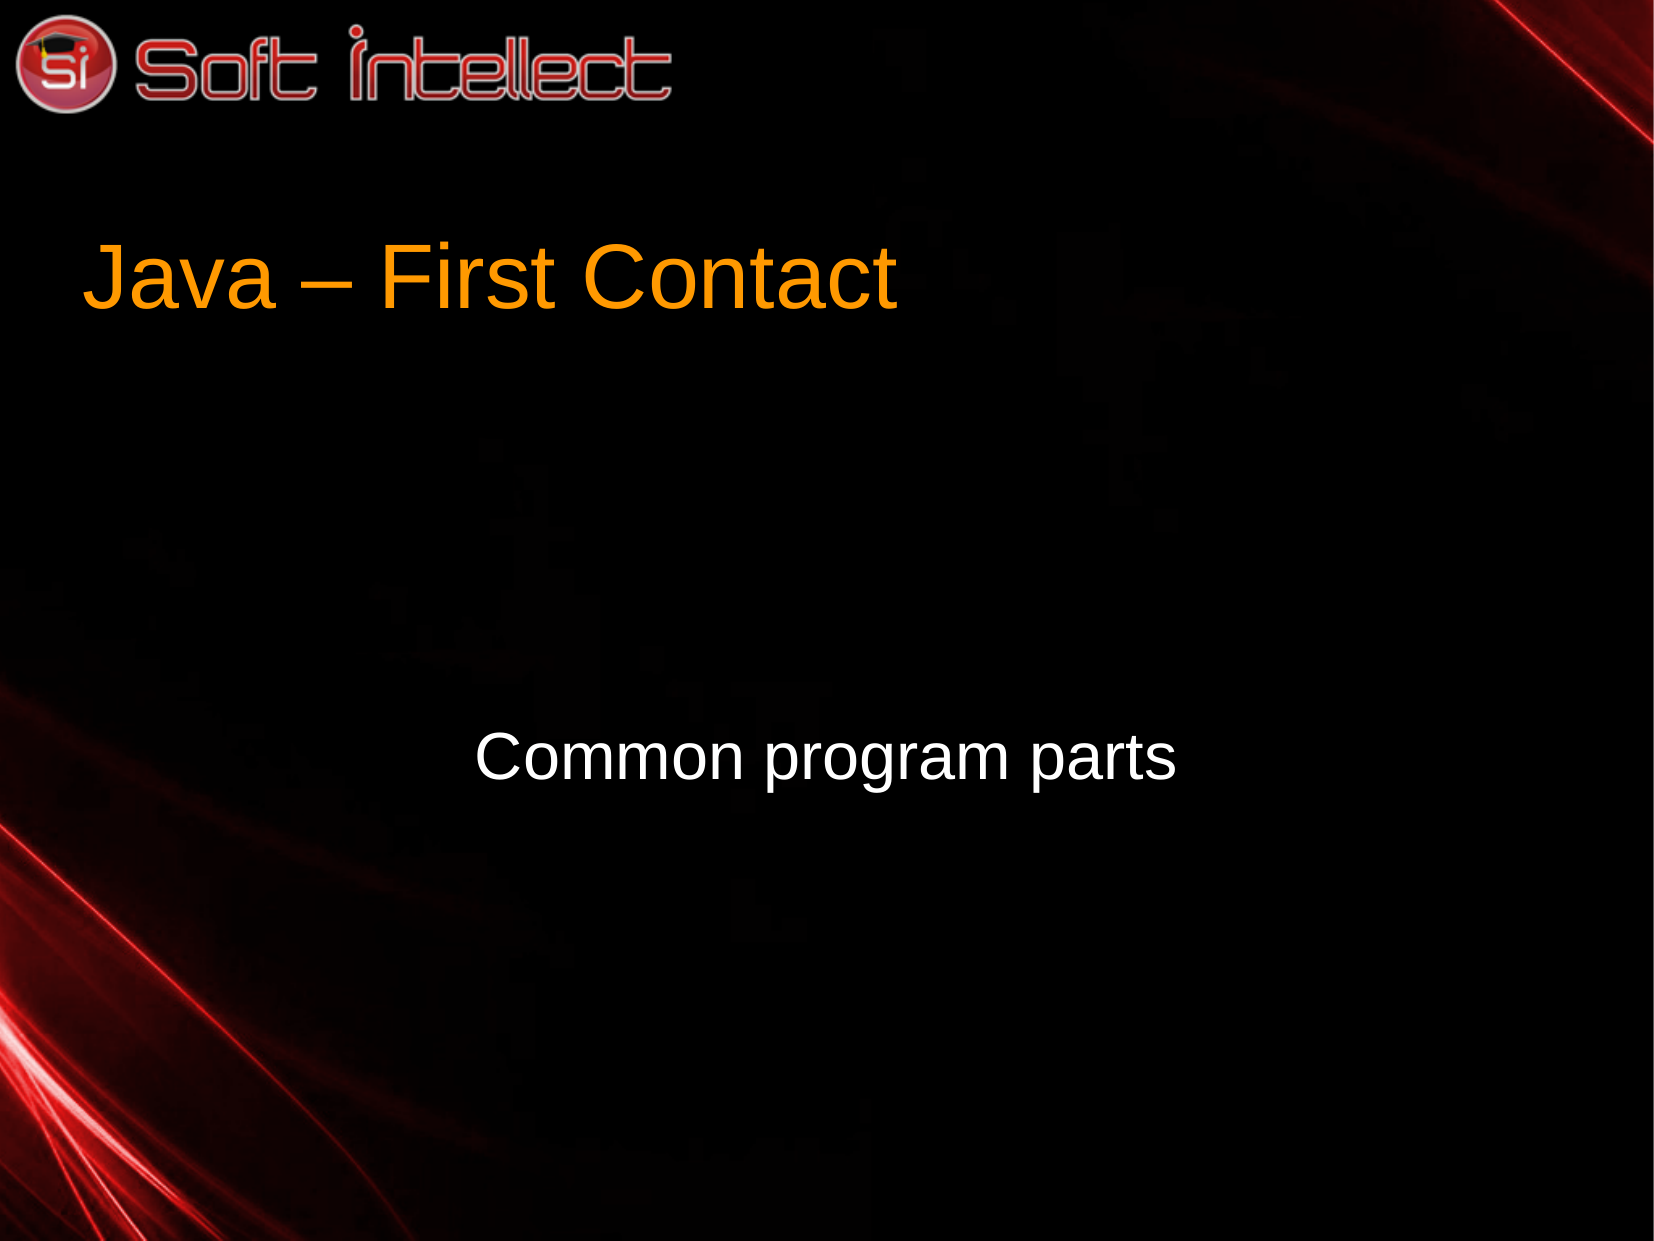

# Java – First Contact
Common program parts